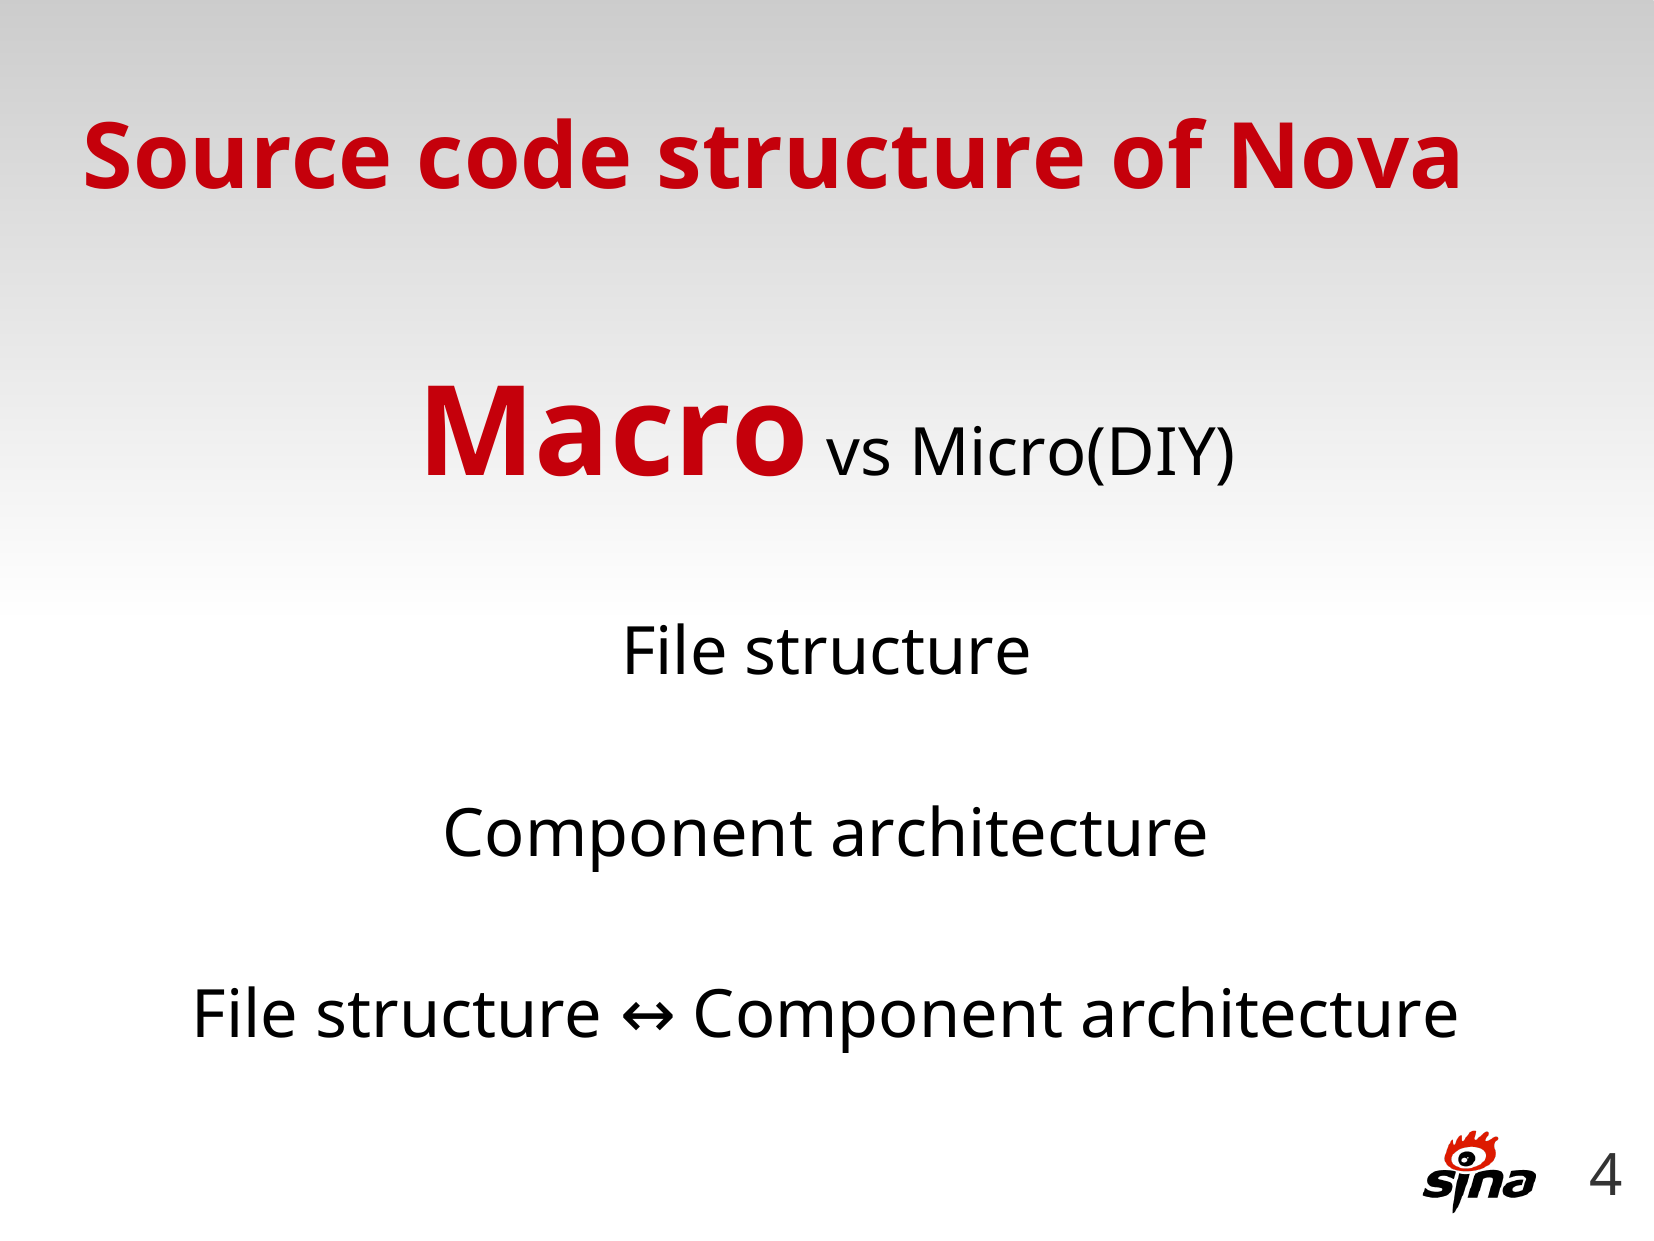

# Source code structure of Nova
Macro vs Micro(DIY)
File structure
Component architecture
File structure ↔ Component architecture
4